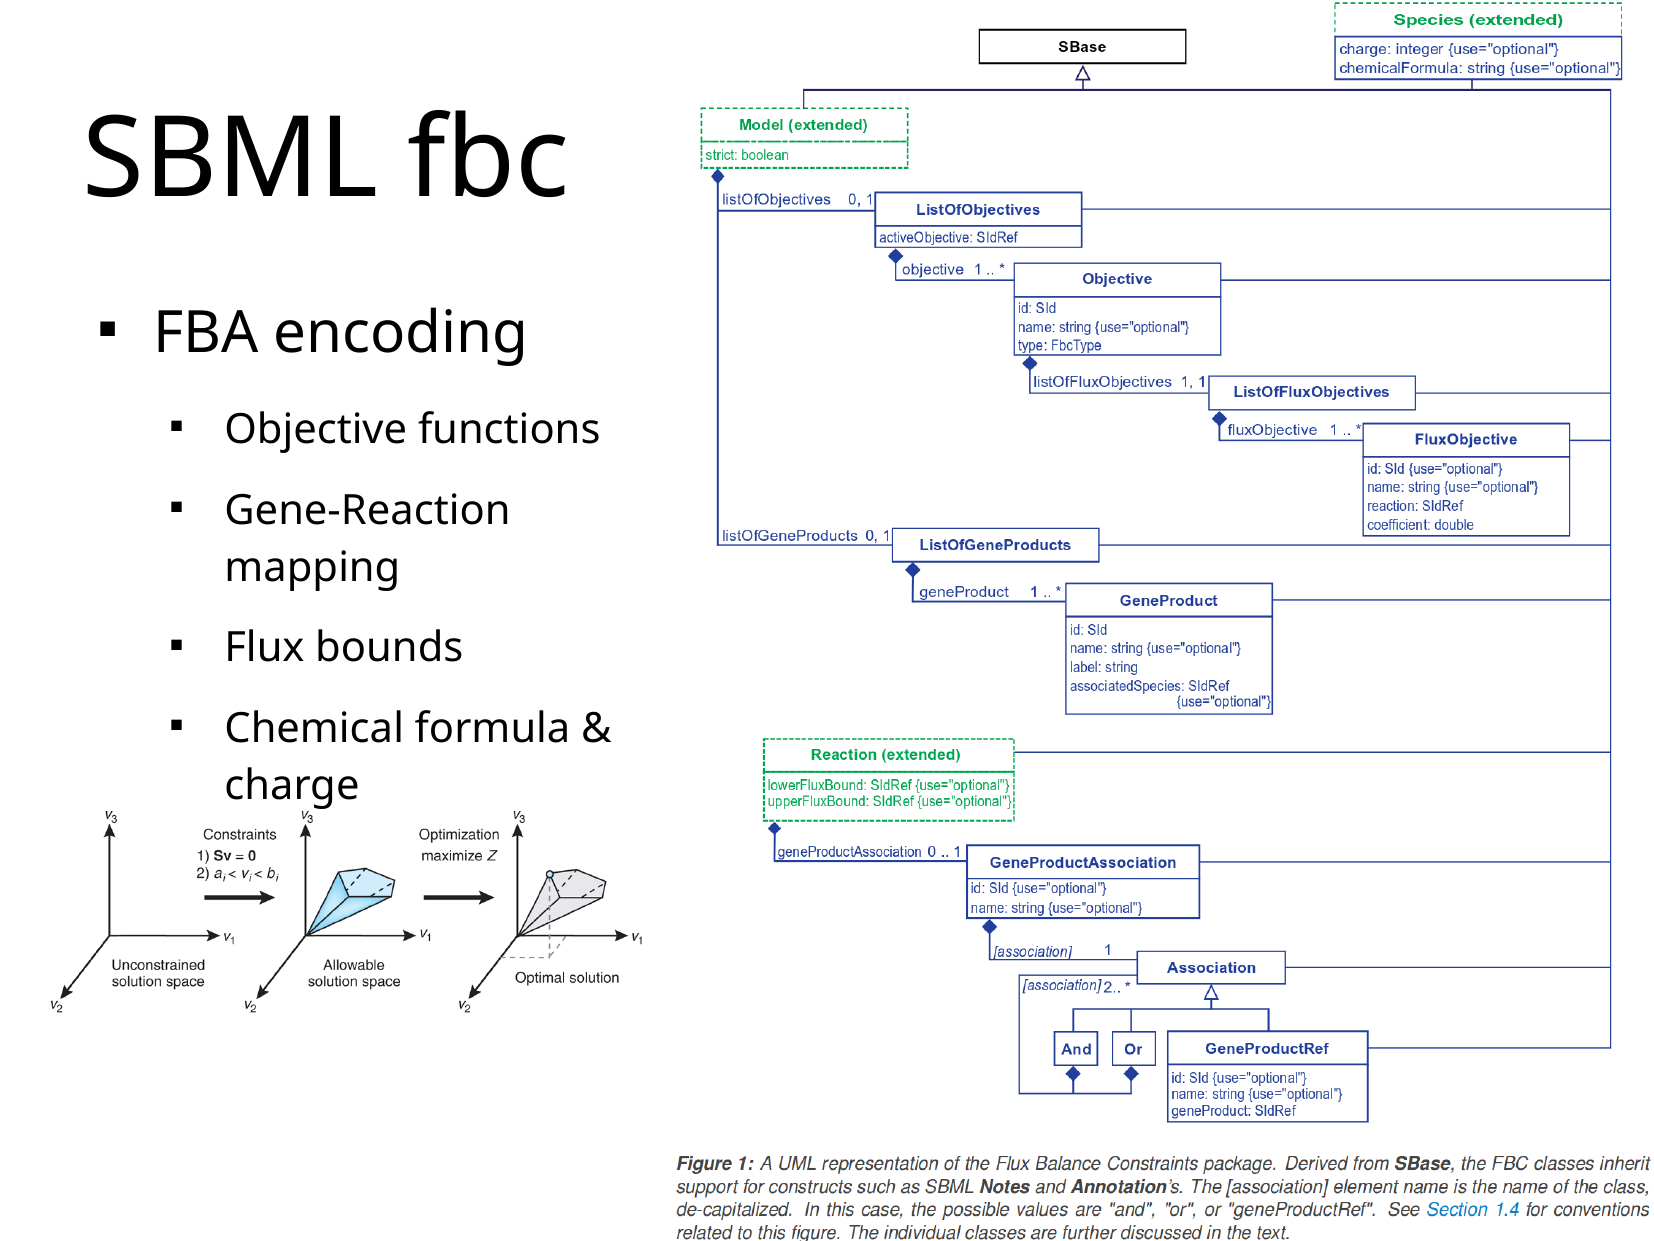

# SBML fbc
FBA encoding
Objective functions
Gene-Reaction mapping
Flux bounds
Chemical formula & charge